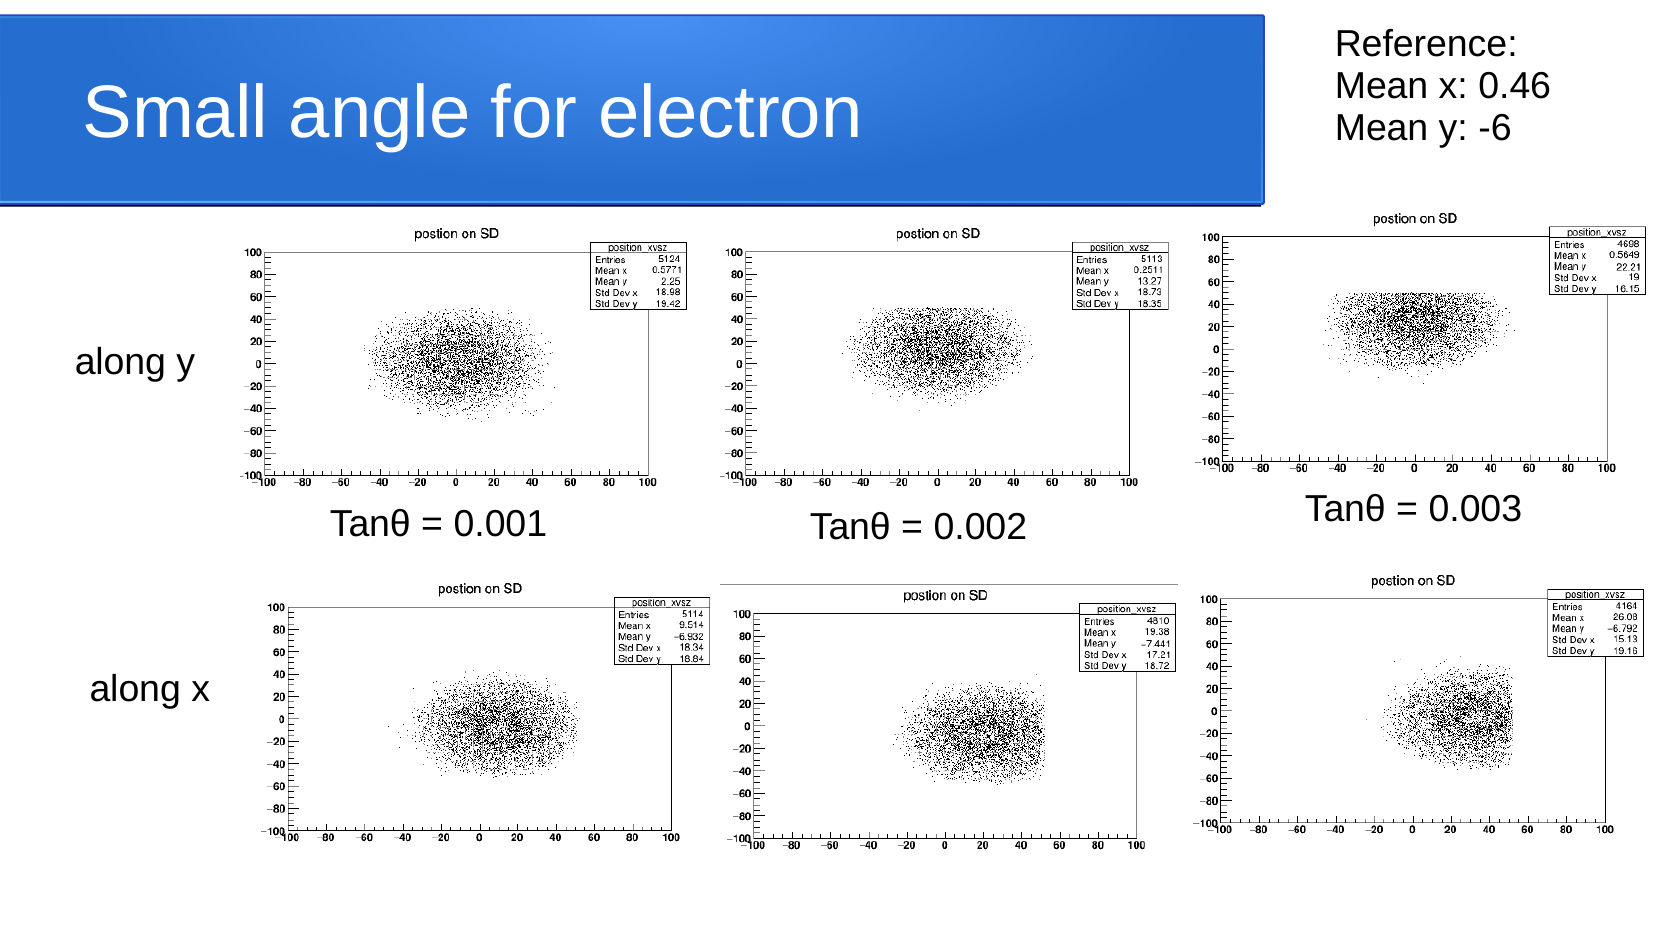

Reference:
Mean x: 0.46
Mean y: -6
# Small angle for electron
along y
Tanθ = 0.003
Tanθ = 0.001
Tanθ = 0.002
along x